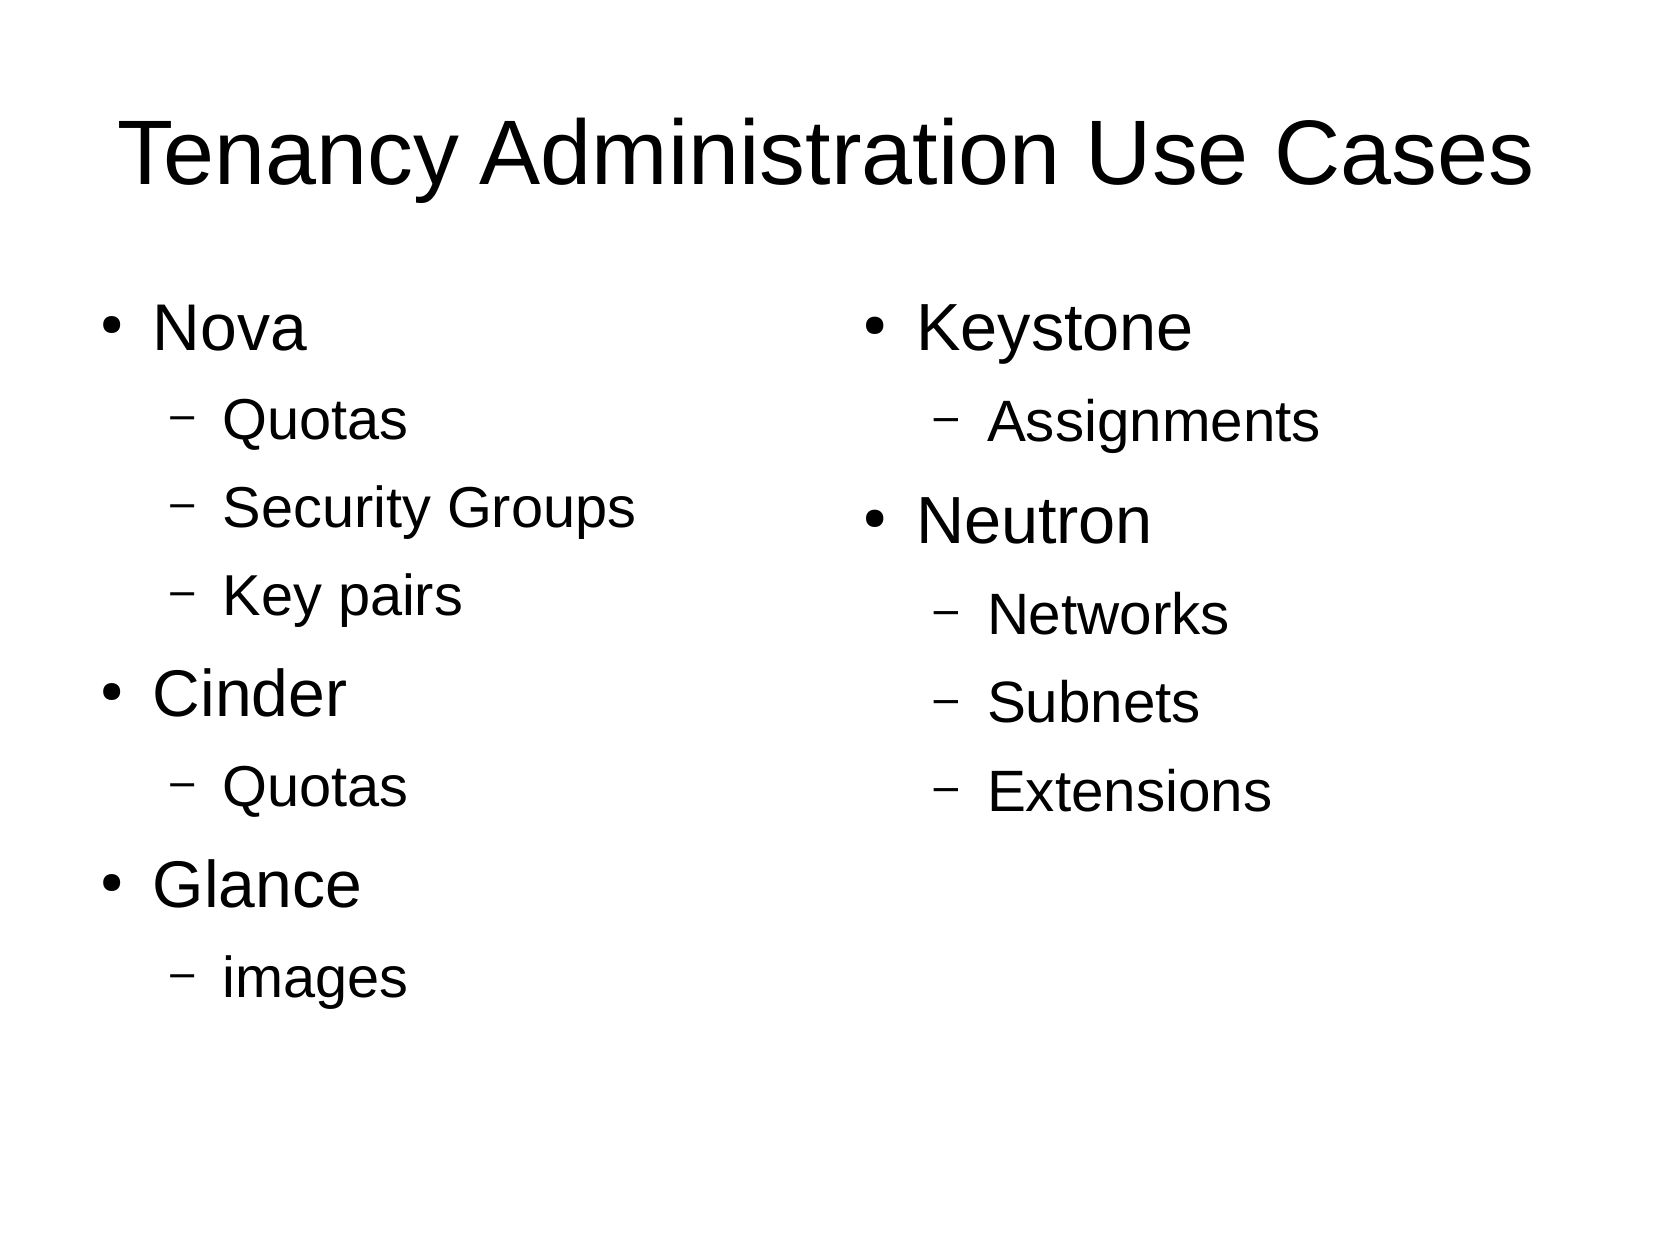

# Tenancy Administration Use Cases
Nova
Quotas
Security Groups
Key pairs
Cinder
Quotas
Glance
images
Keystone
Assignments
Neutron
Networks
Subnets
Extensions